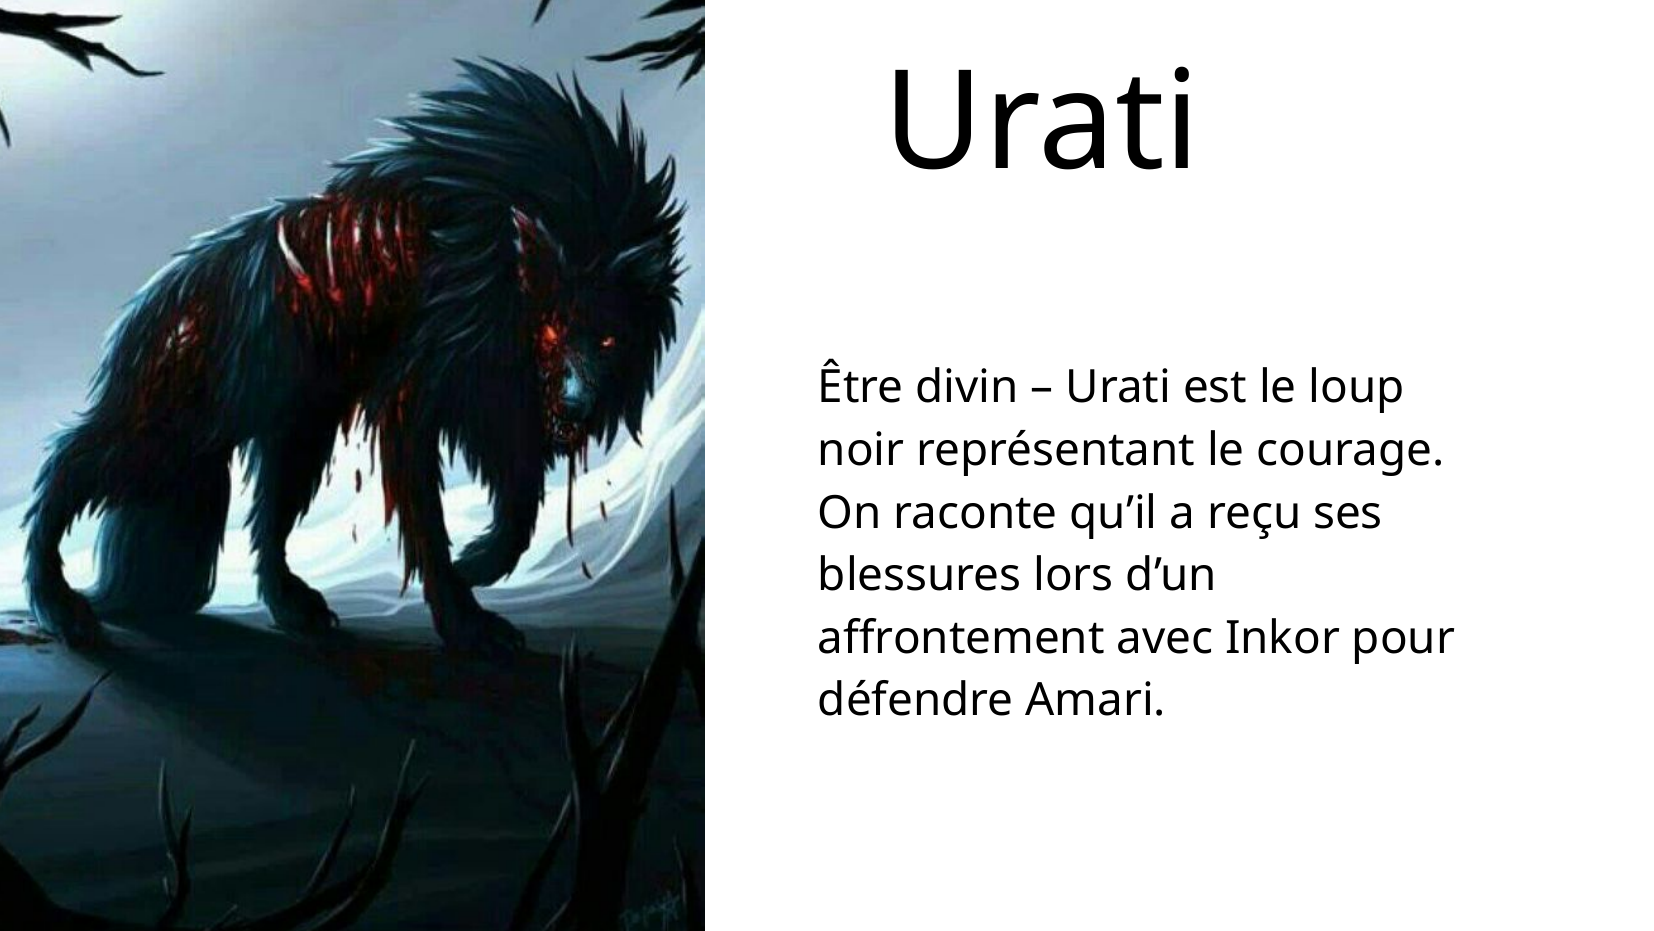

# Urati
Être divin – Urati est le loup noir représentant le courage. On raconte qu’il a reçu ses blessures lors d’un affrontement avec Inkor pour défendre Amari.